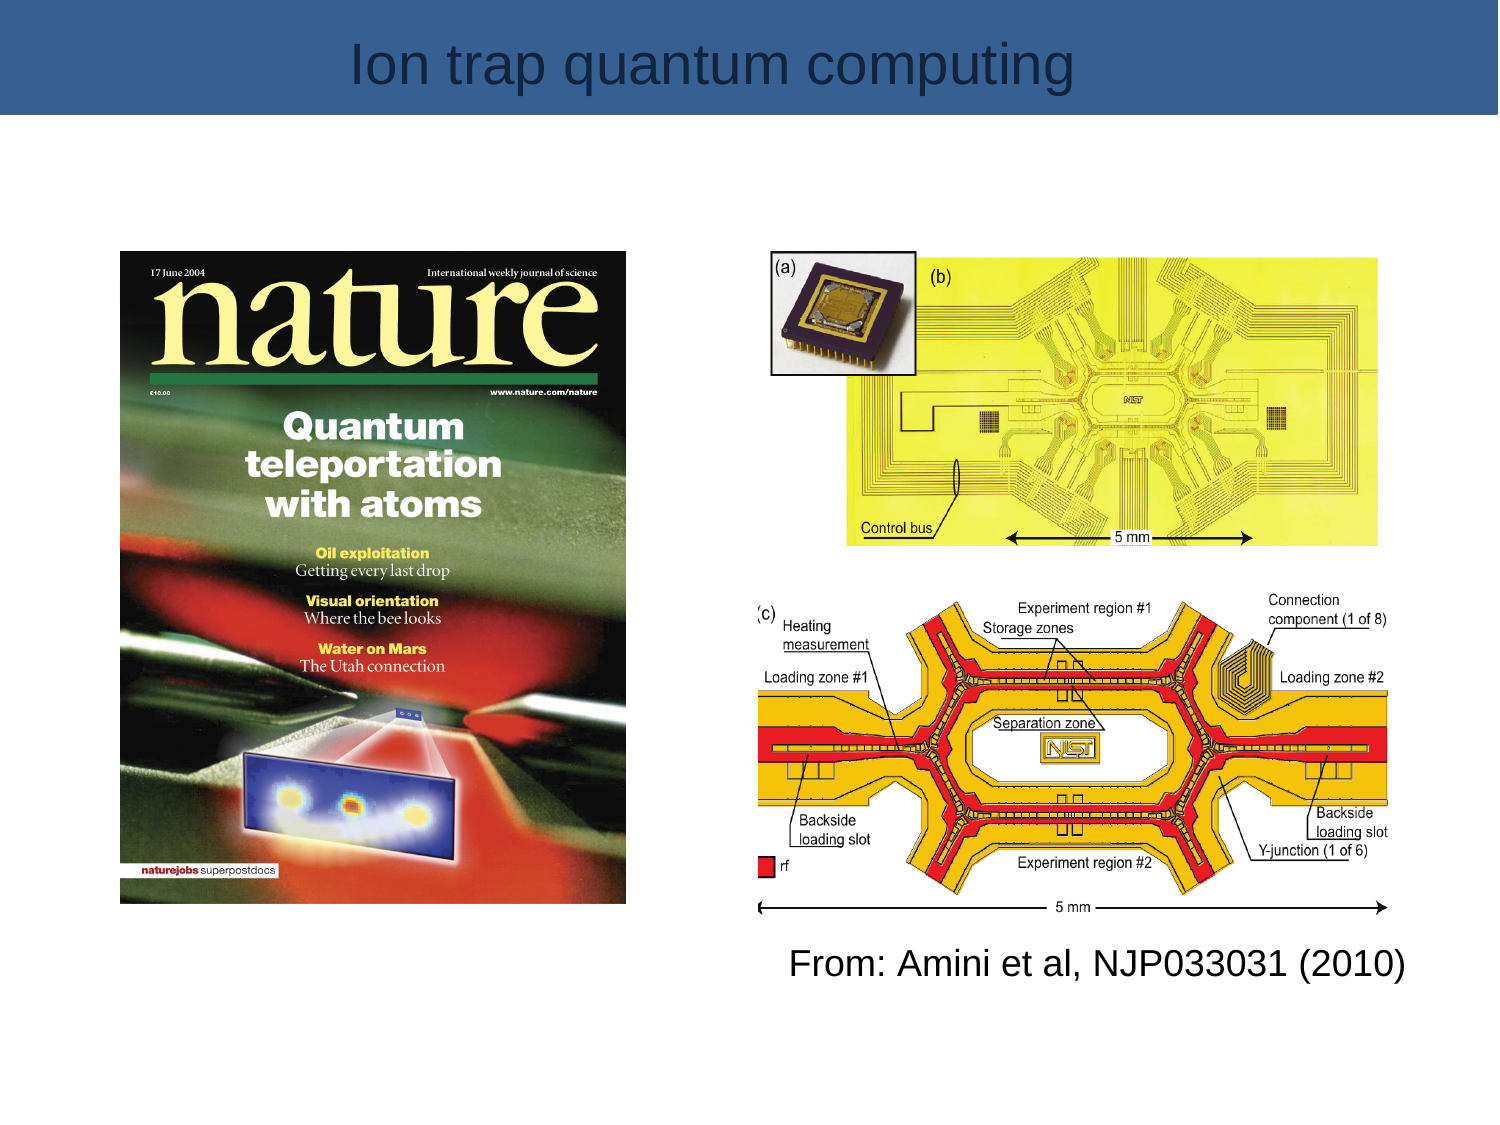

Ion trap quantum computing
From: Amini et al, NJP033031 (2010)